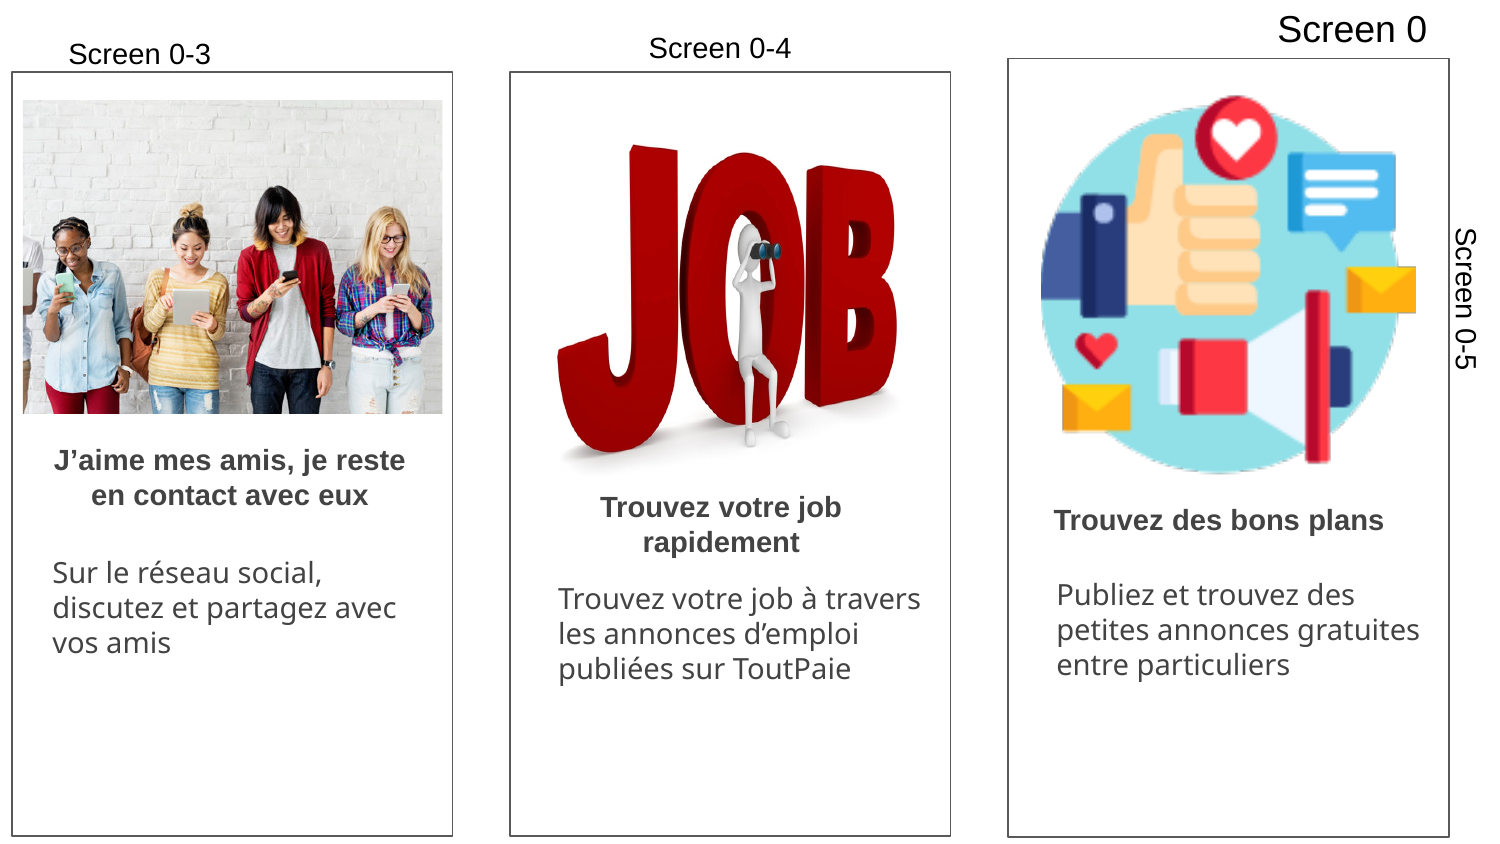

# Screen 0
Screen 0-4
Screen 0-3
Trouvez des bons plans
Publiez et trouvez des petites annonces gratuites entre particuliers
Trouvez votre job rapidement
Trouvez votre job à travers les annonces d’emploi publiées sur ToutPaie
Screen 0-5
J’aime mes amis, je reste en contact avec eux
Sur le réseau social, discutez et partagez avec vos amis